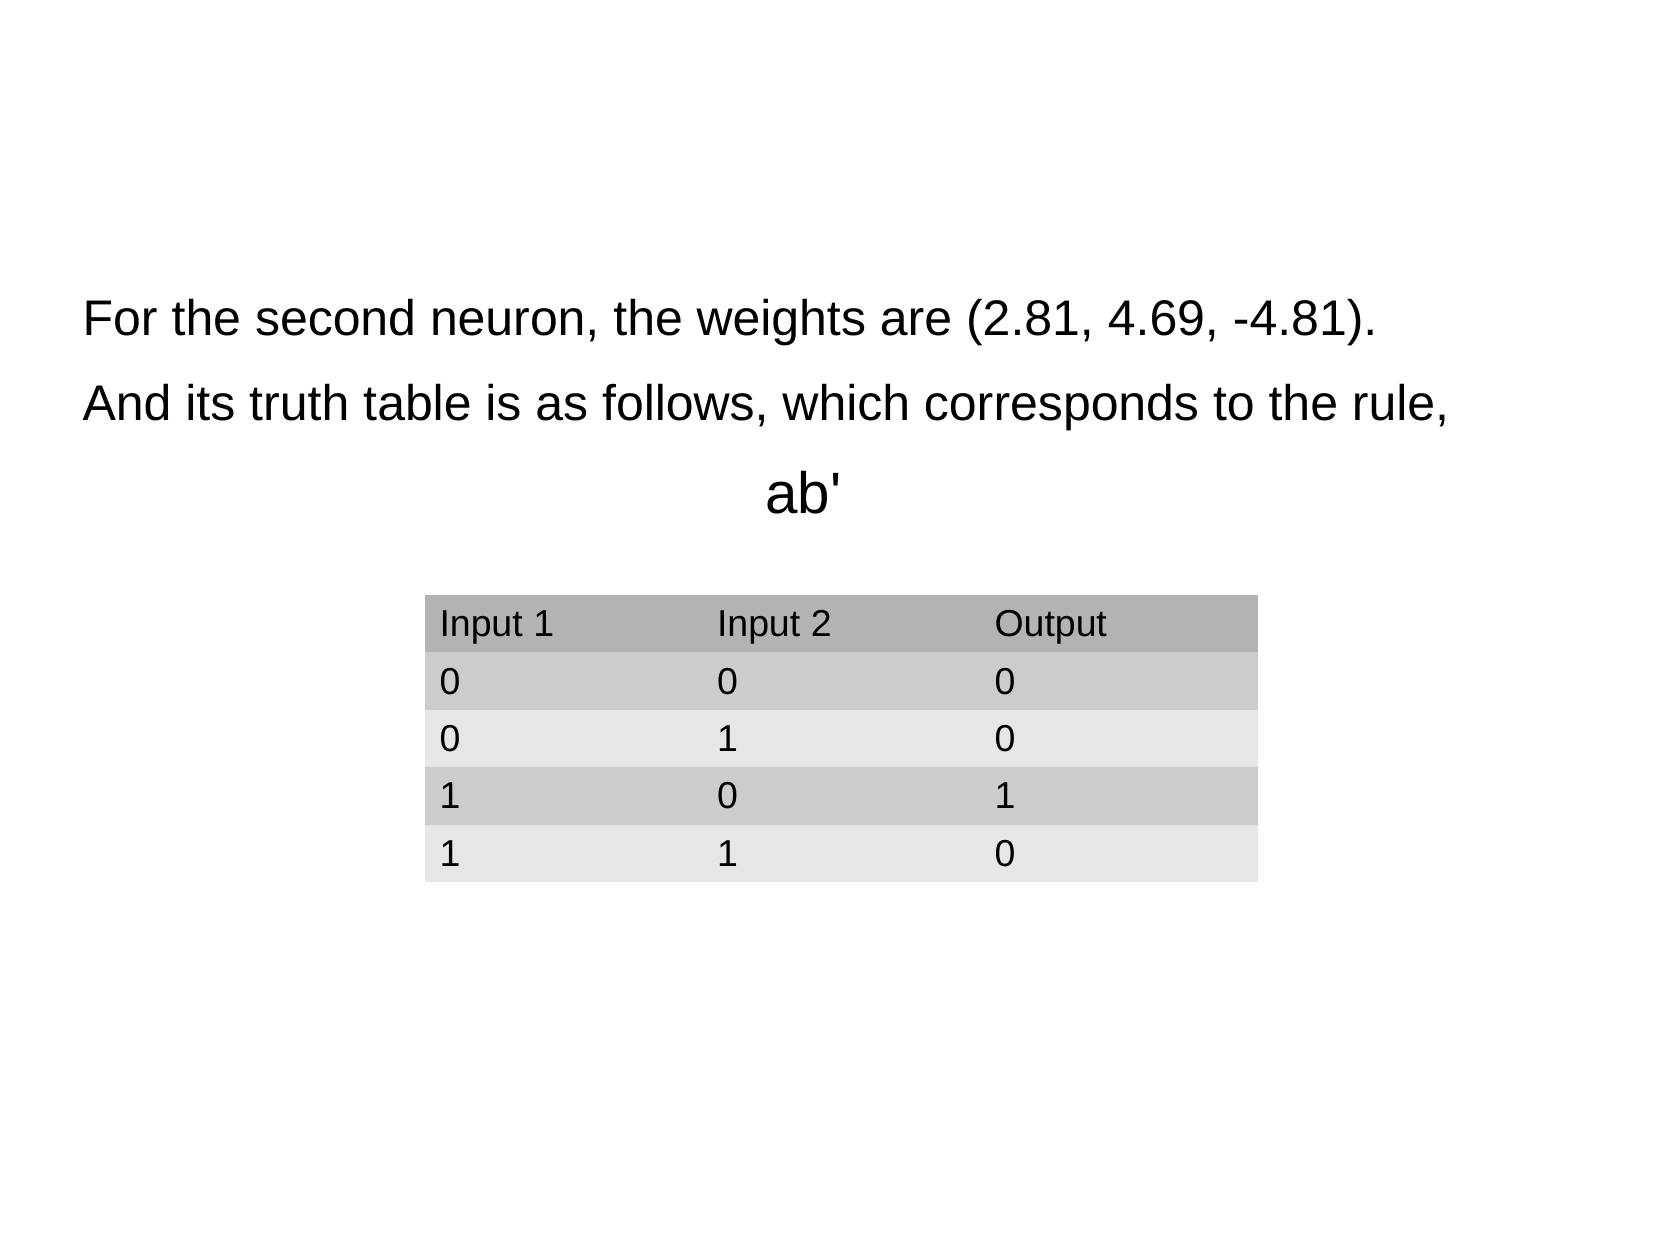

# For the second neuron, the weights are (2.81, 4.69, -4.81).
And its truth table is as follows, which corresponds to the rule,
ab'
| Input 1 | Input 2 | Output |
| --- | --- | --- |
| 0 | 0 | 0 |
| 0 | 1 | 0 |
| 1 | 0 | 1 |
| 1 | 1 | 0 |